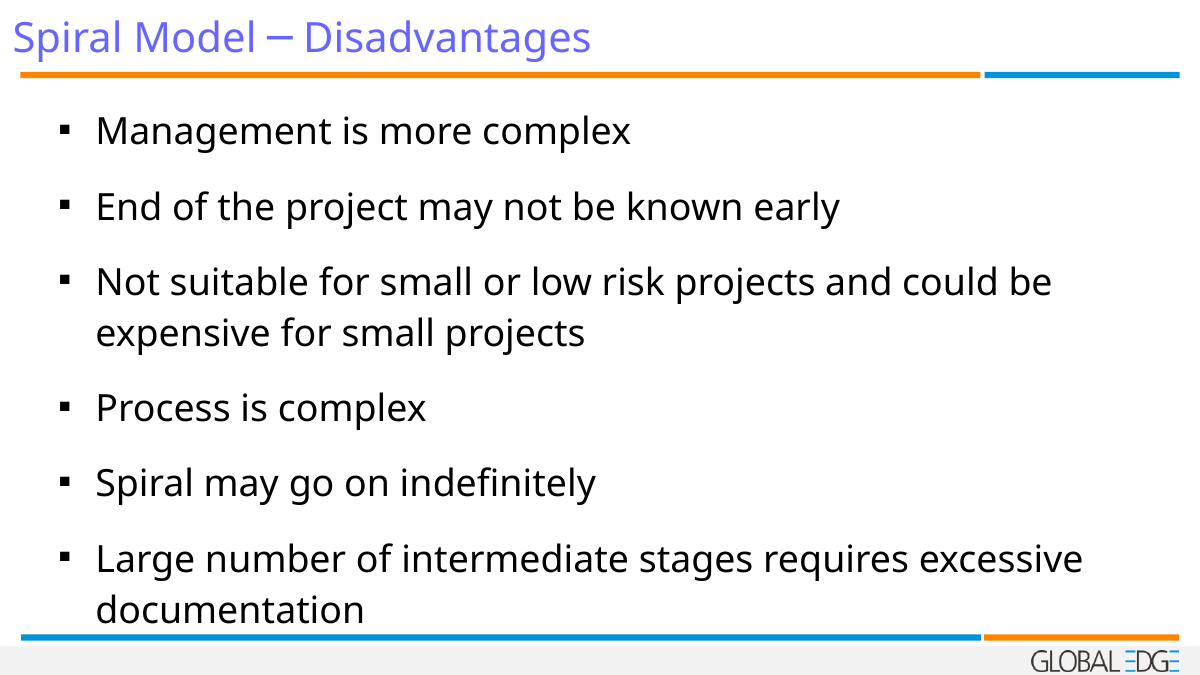

# Spiral Model ─ Disadvantages
Management is more complex
End of the project may not be known early
Not suitable for small or low risk projects and could be expensive for small projects
Process is complex
Spiral may go on indefinitely
Large number of intermediate stages requires excessive documentation